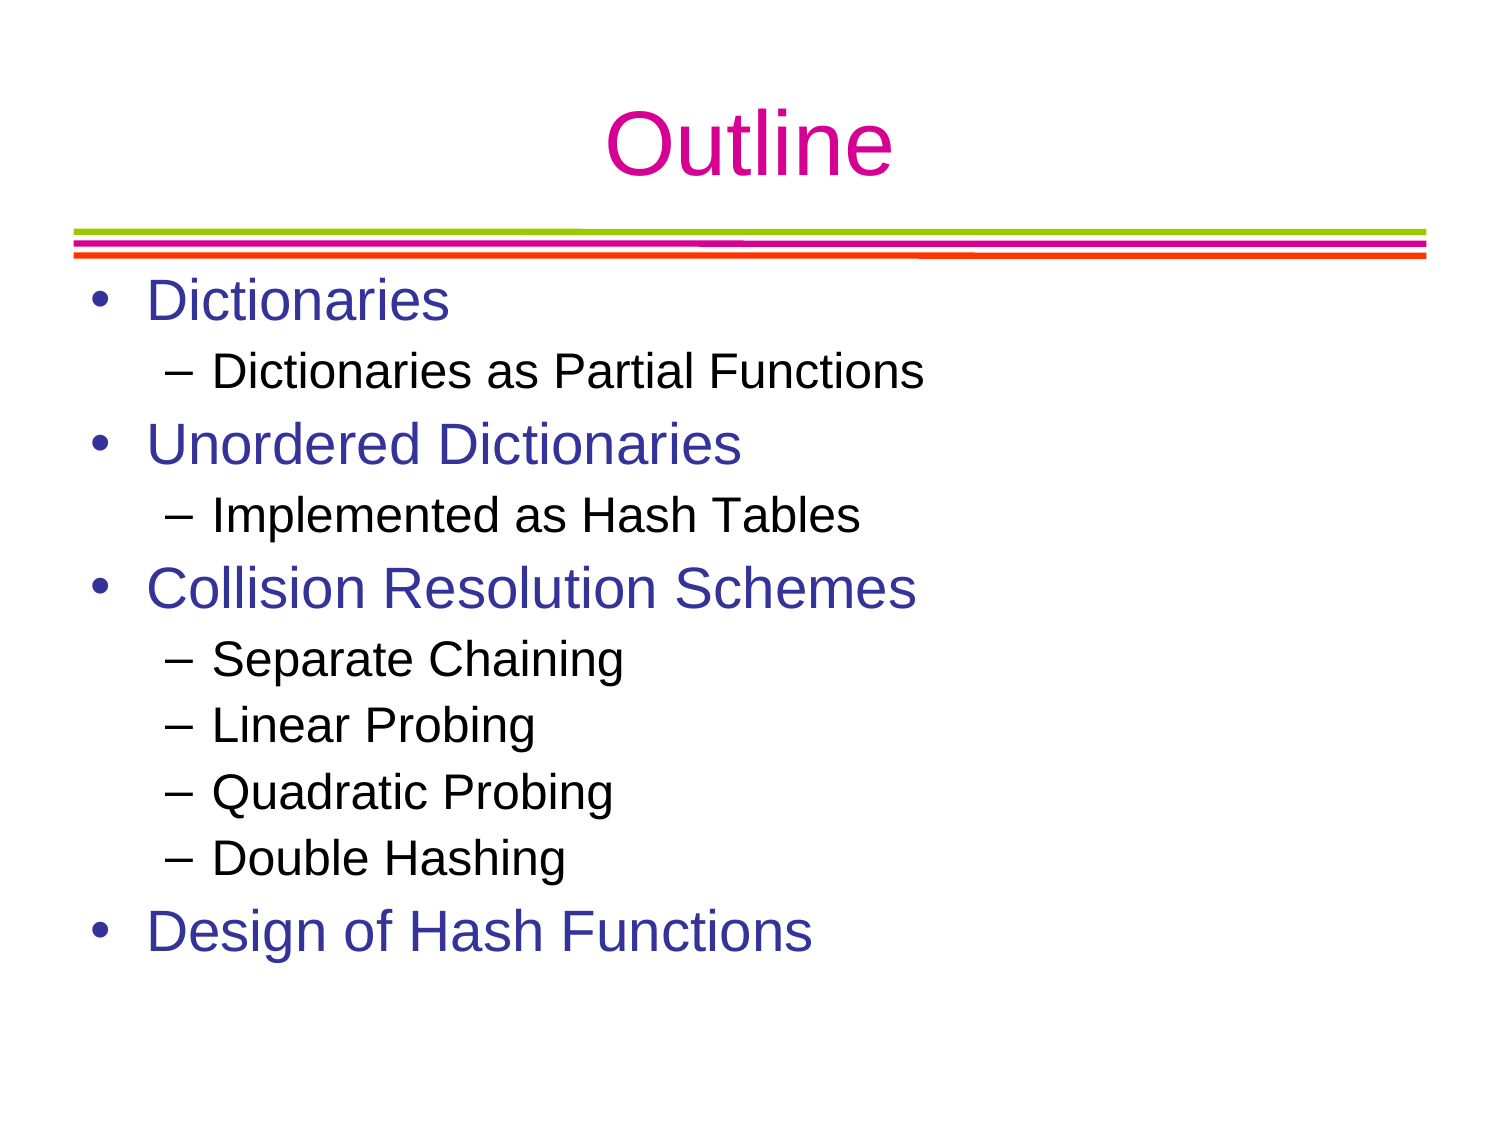

Outline
Dictionaries
Dictionaries as Partial Functions
Unordered Dictionaries
Implemented as Hash Tables
Collision Resolution Schemes
Separate Chaining
Linear Probing
Quadratic Probing
Double Hashing
Design of Hash Functions